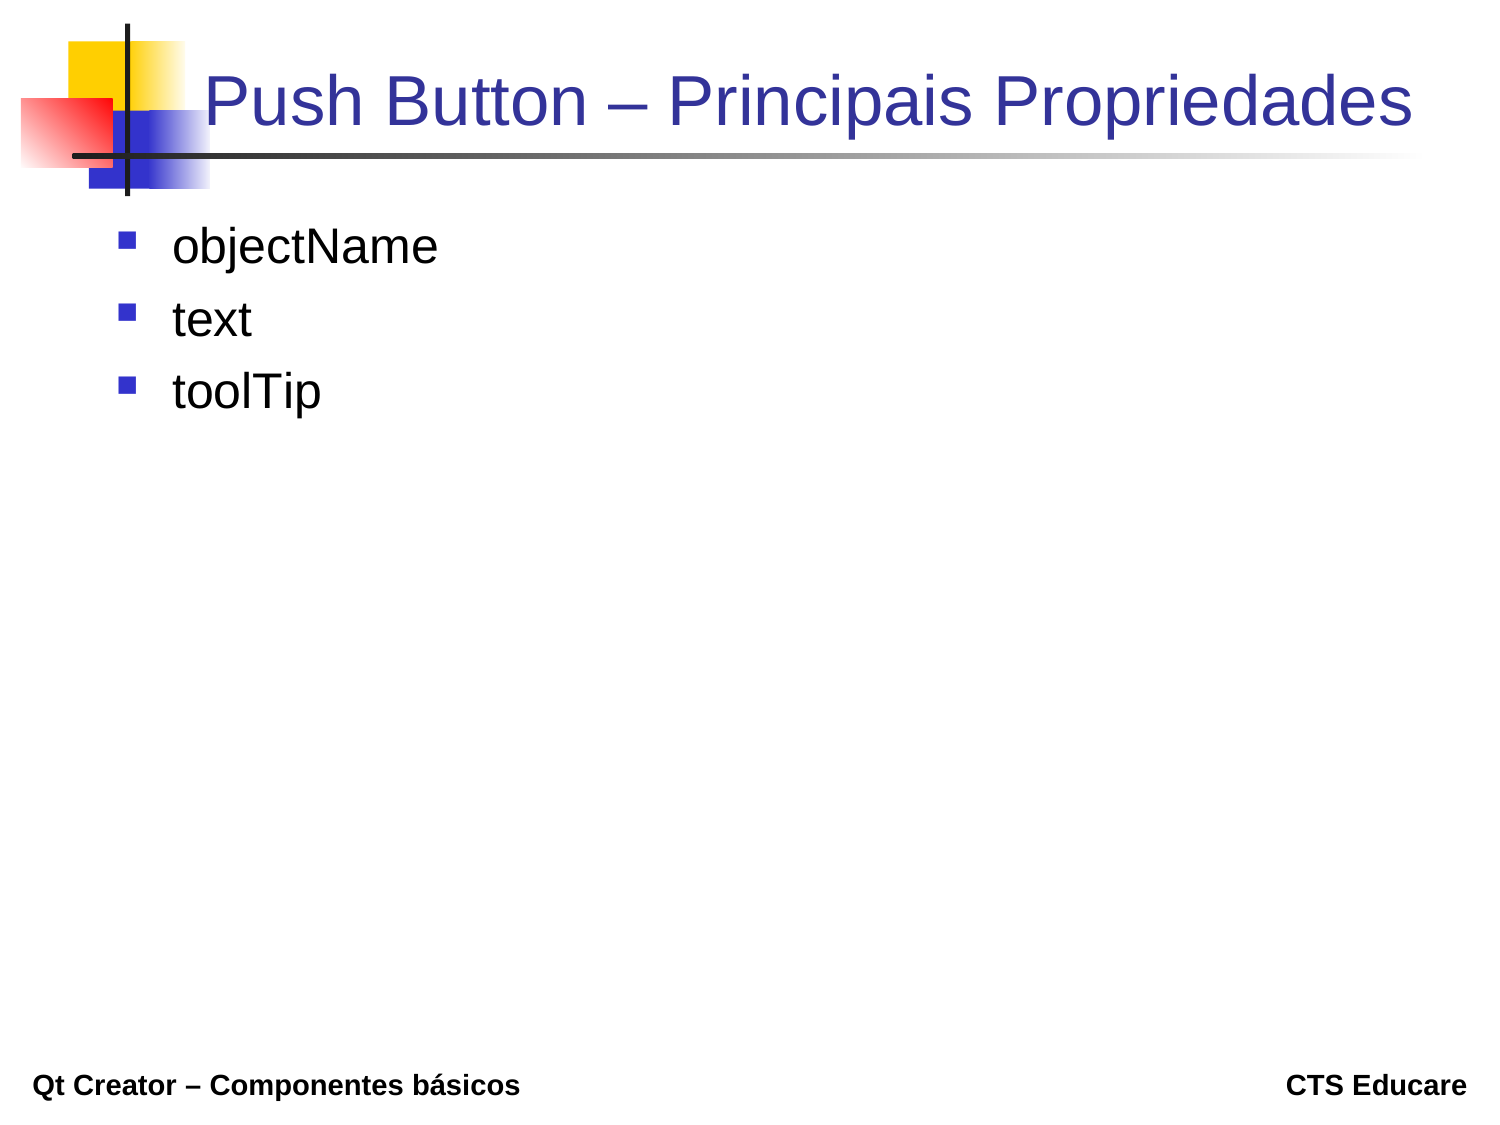

# Push Button – Principais Propriedades
objectName
text
toolTip